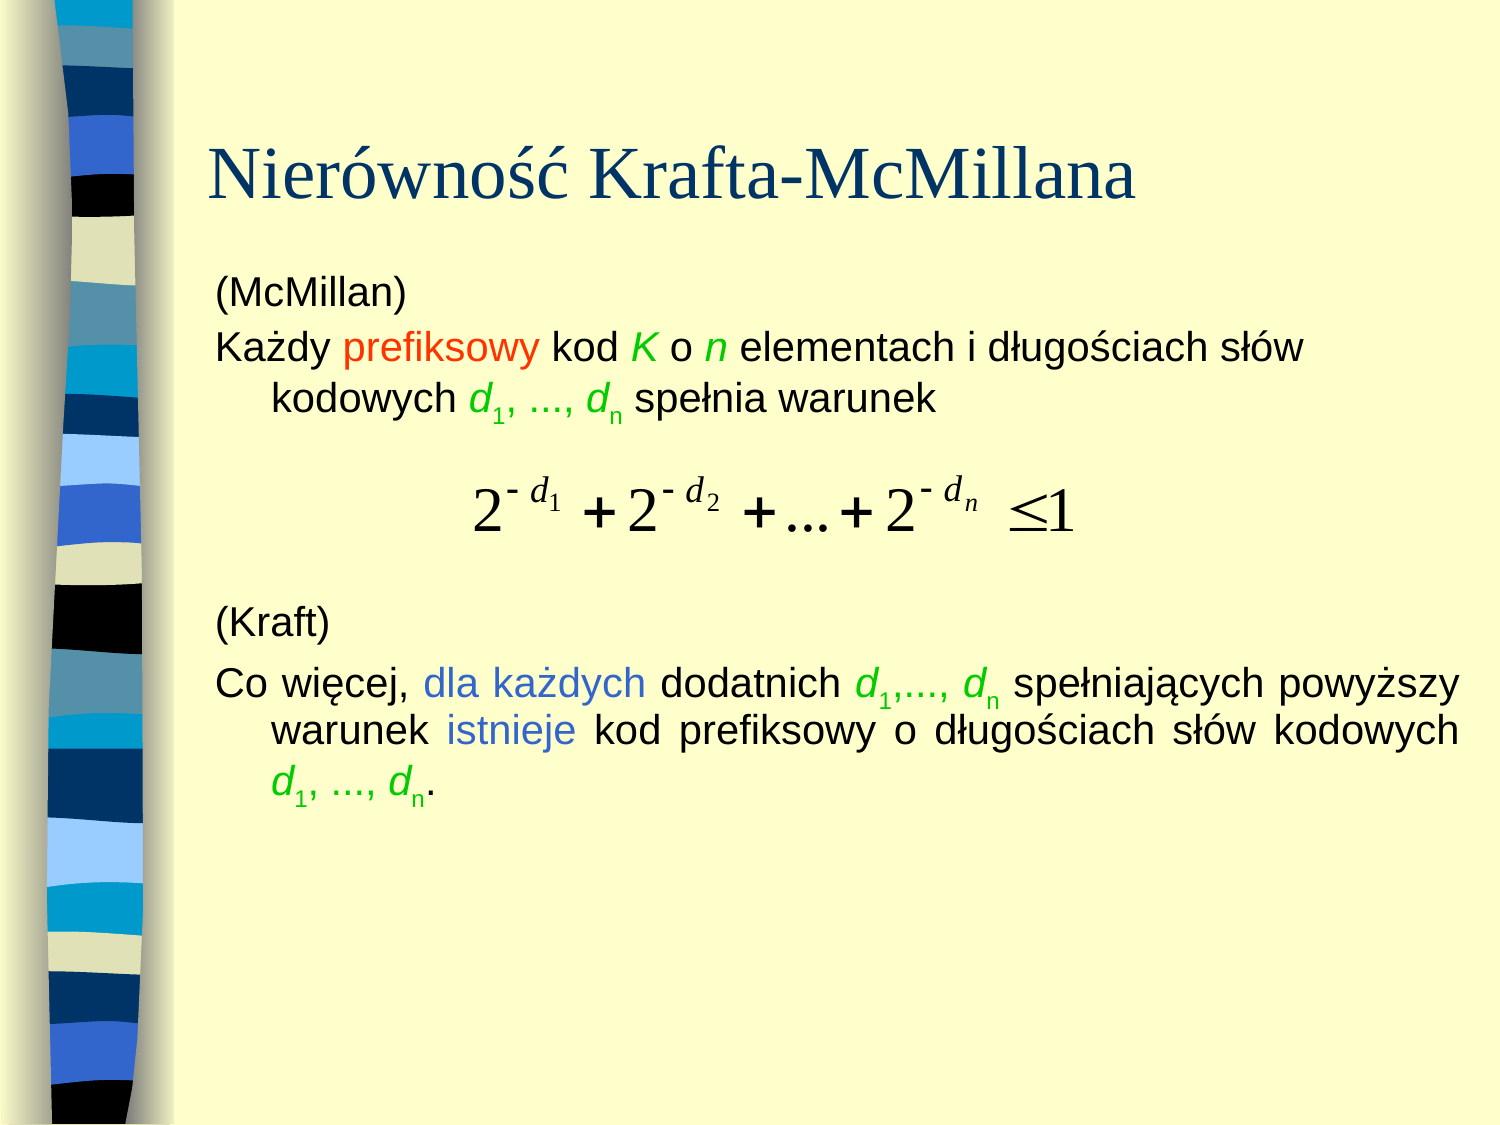

# Nierówność Krafta-McMillana
(McMillan)
Każdy prefiksowy kod K o n elementach i długościach słów kodowych d1, ..., dn spełnia warunek
(Kraft)
Co więcej, dla każdych dodatnich d1,..., dn spełniających powyższy warunek istnieje kod prefiksowy o długościach słów kodowych d1, ..., dn.